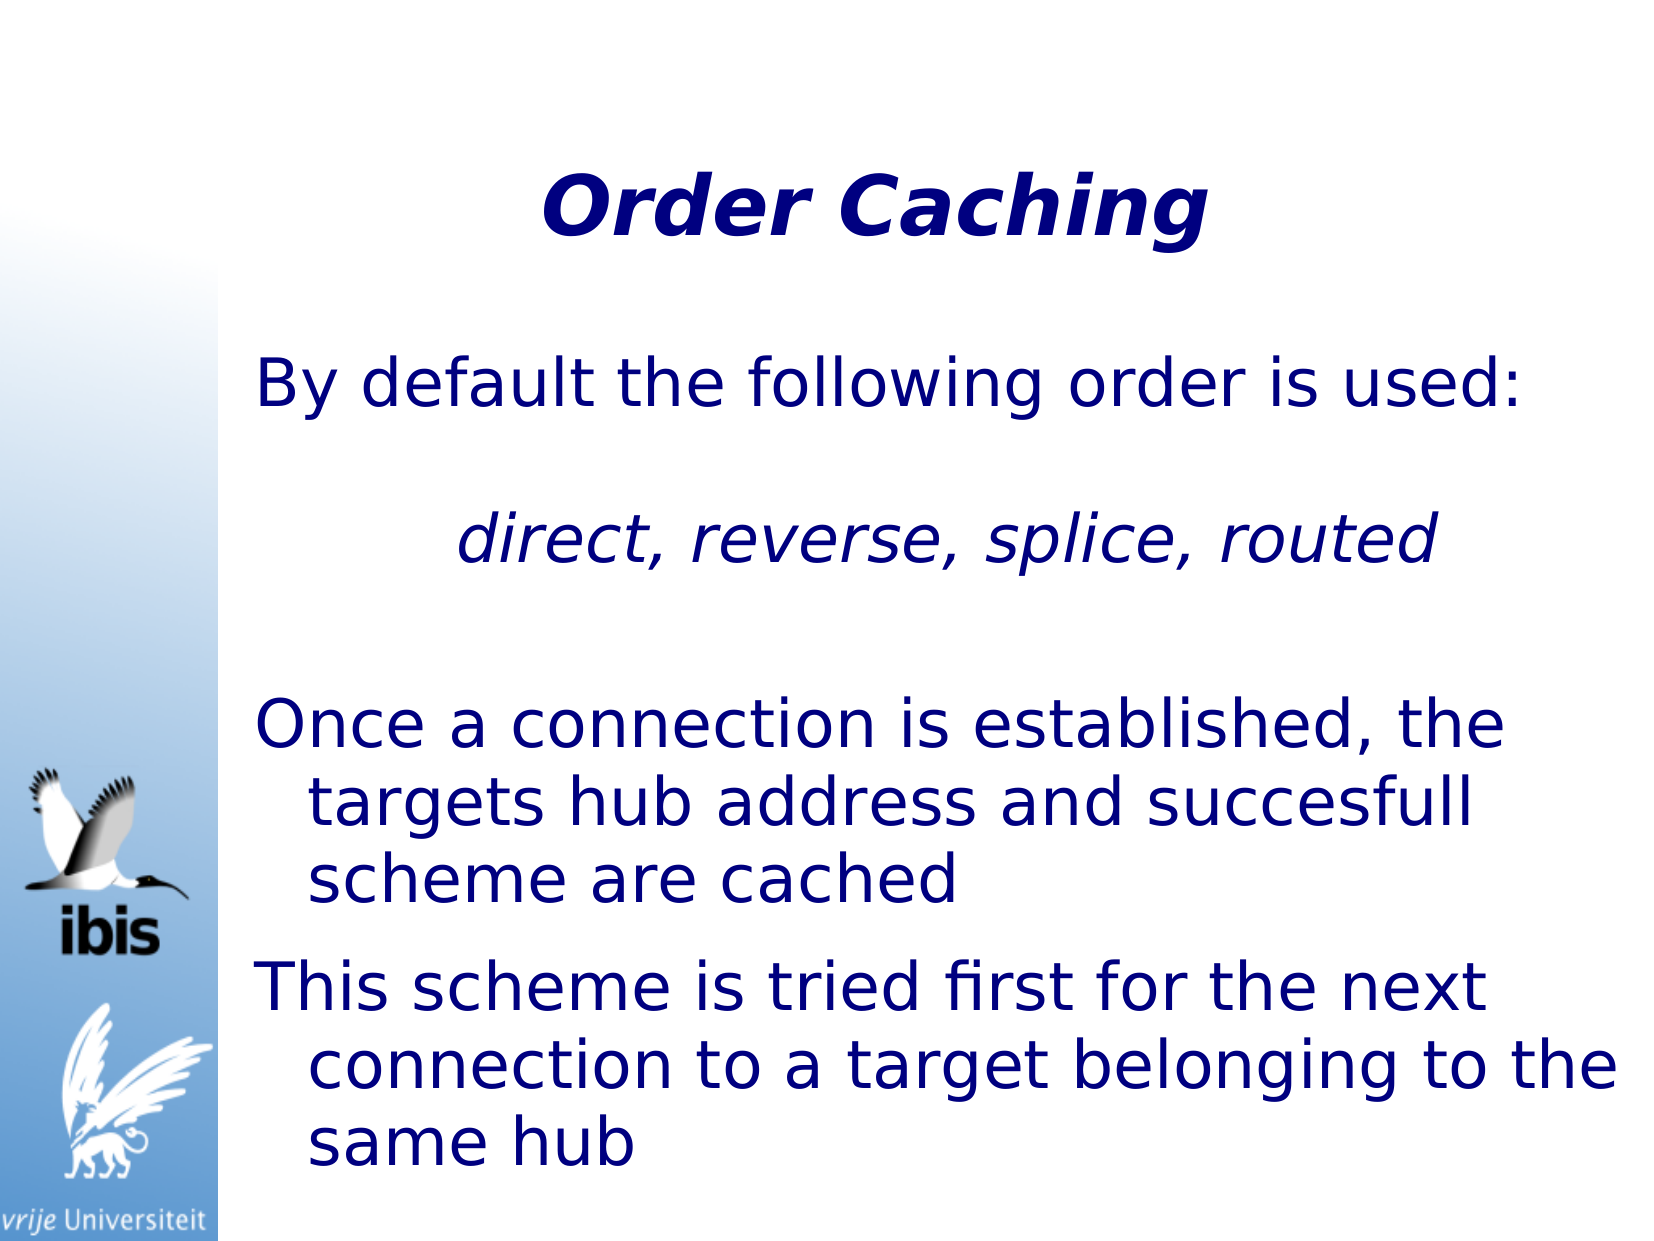

# Order Caching
By default the following order is used:
 direct, reverse, splice, routed
Once a connection is established, the targets hub address and succesfull scheme are cached
This scheme is tried first for the next connection to a target belonging to the same hub